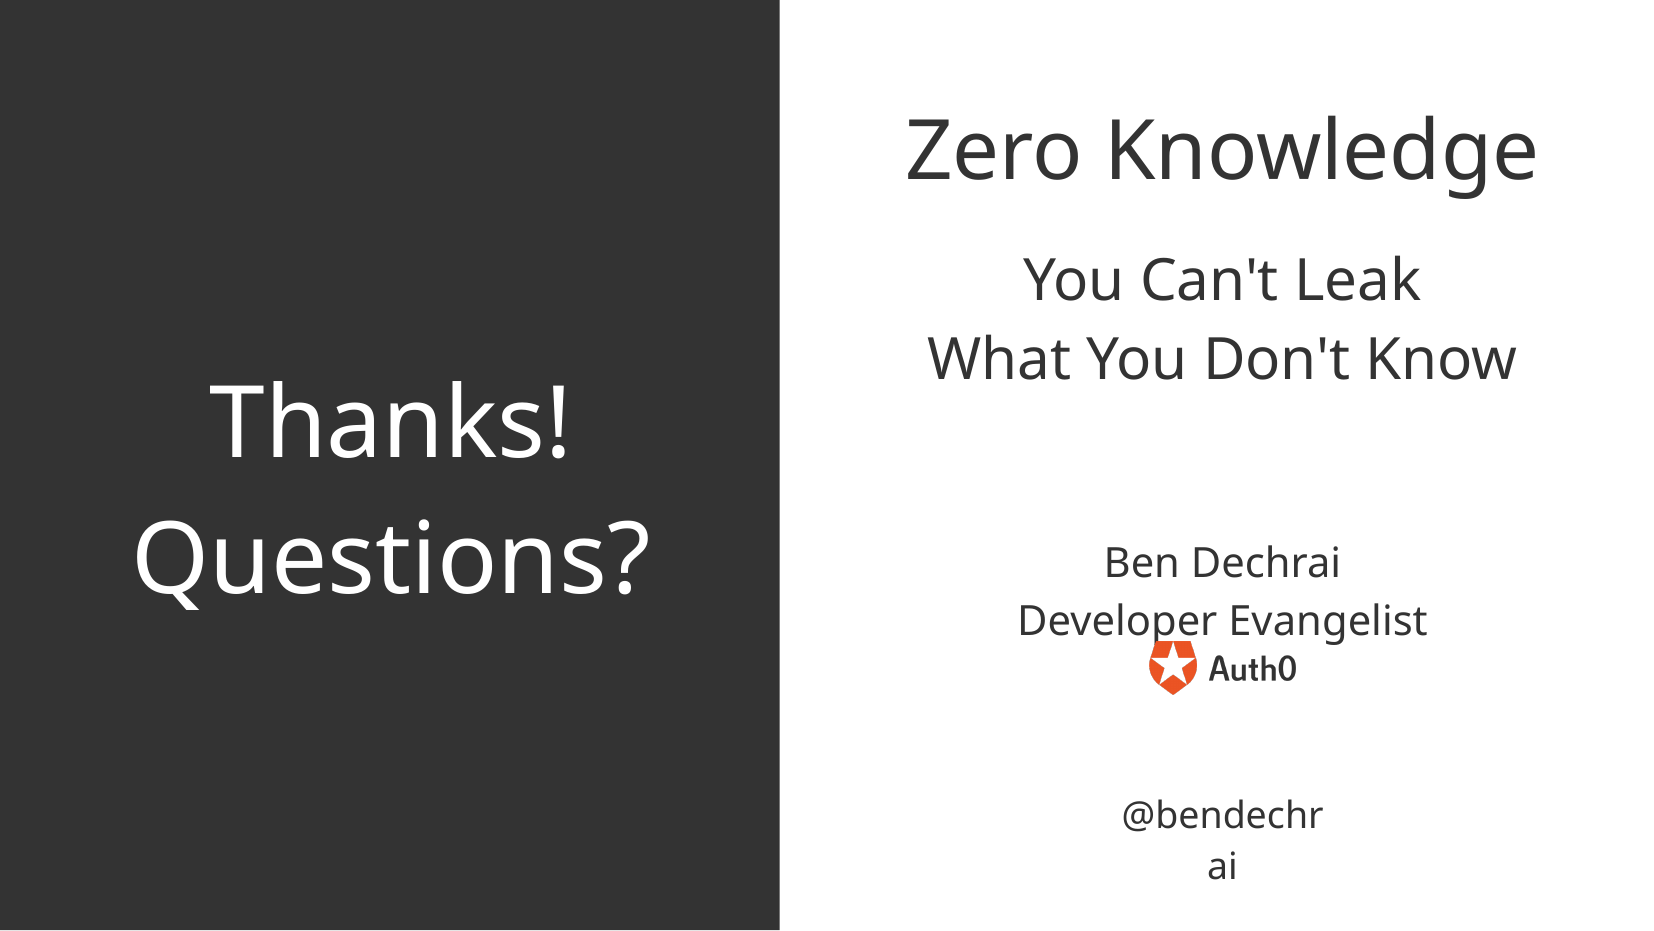

Zero Knowledge
You Can't Leak
What You Don't Know
Thanks!
Questions?
Ben Dechrai
Developer Evangelist
@bendechrai